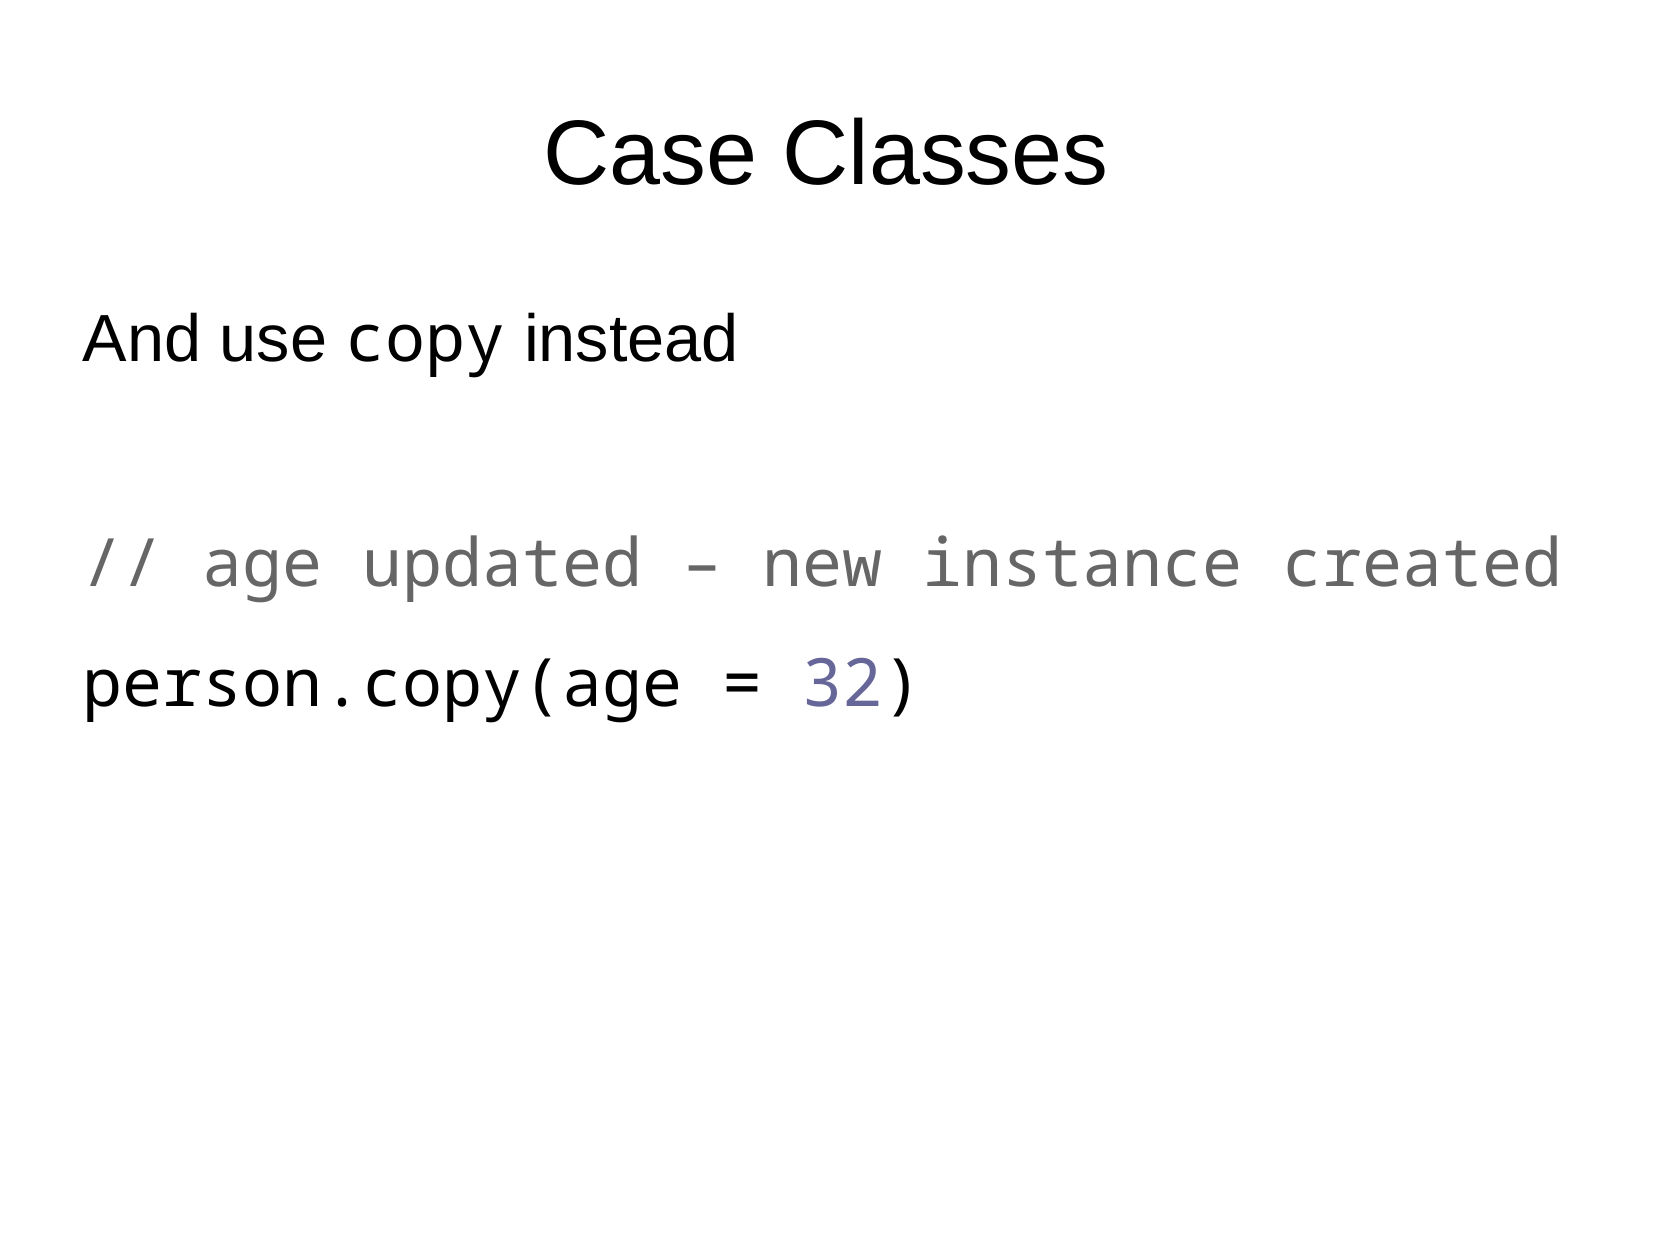

# Case Classes
And use copy instead
// age updated – new instance created
person.copy(age = 32)